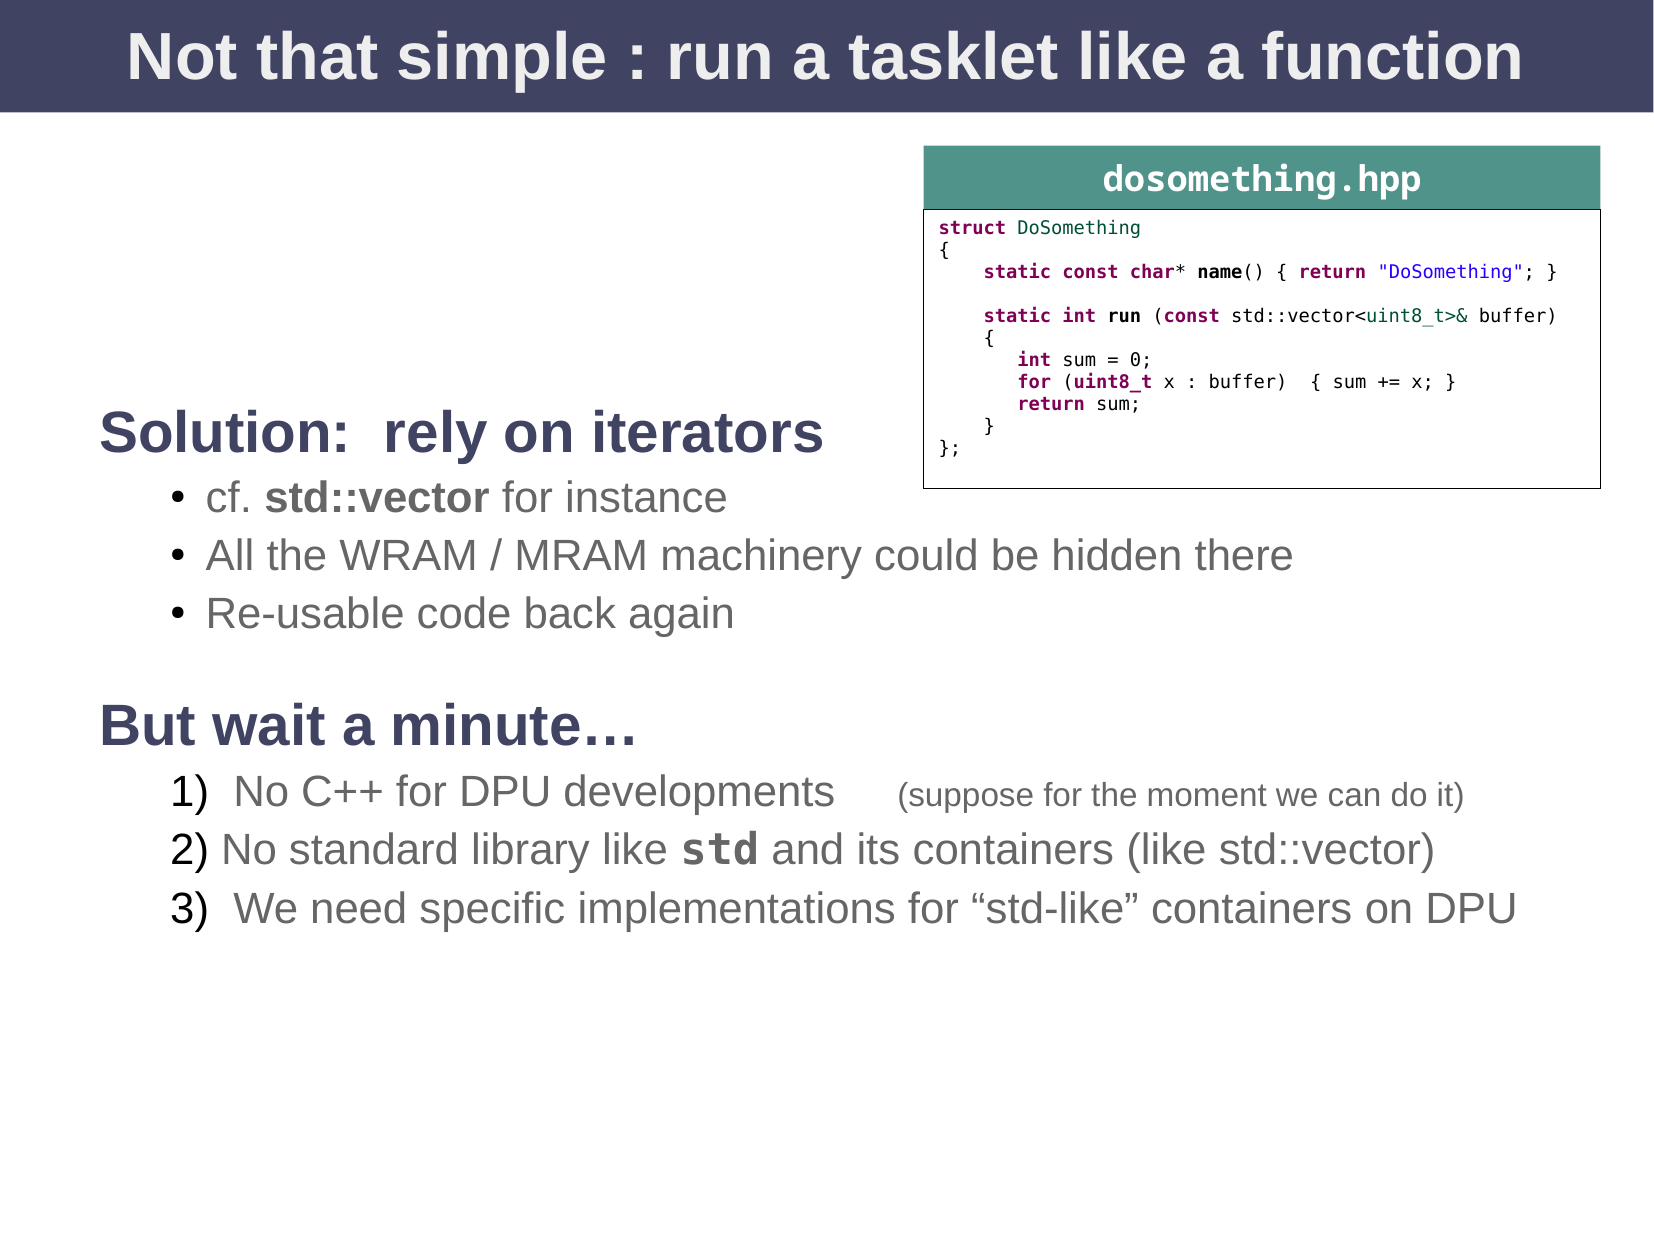

Not that simple : run a tasklet like a function
dosomething.hpp
struct DoSomething
{
 static const char* name() { return "DoSomething"; }
 static int run (const std::vector<uint8_t>& buffer)
 {
 int sum = 0;
 for (uint8_t x : buffer) { sum += x; }
 return sum;
 }
};
Solution: rely on iterators
cf. std::vector for instance
All the WRAM / MRAM machinery could be hidden there
Re-usable code back again
But wait a minute…
 No C++ for DPU developments (suppose for the moment we can do it)
 No standard library like std and its containers (like std::vector)
 We need specific implementations for “std-like” containers on DPU